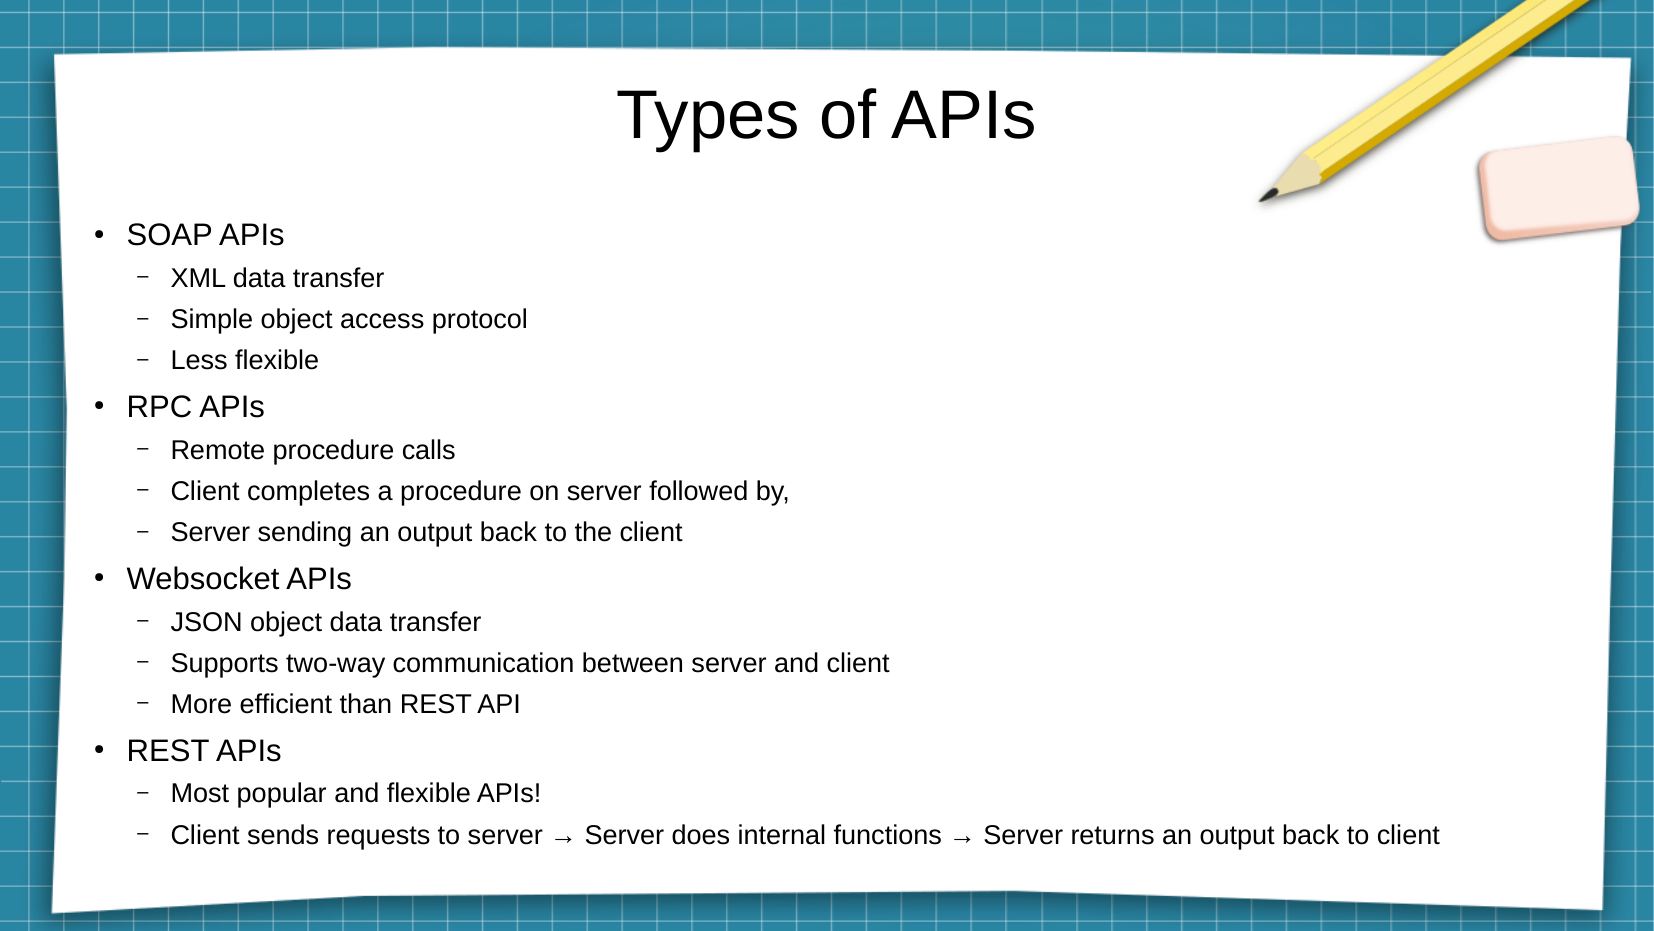

# Types of APIs
SOAP APIs
XML data transfer
Simple object access protocol
Less flexible
RPC APIs
Remote procedure calls
Client completes a procedure on server followed by,
Server sending an output back to the client
Websocket APIs
JSON object data transfer
Supports two-way communication between server and client
More efficient than REST API
REST APIs
Most popular and flexible APIs!
Client sends requests to server → Server does internal functions → Server returns an output back to client